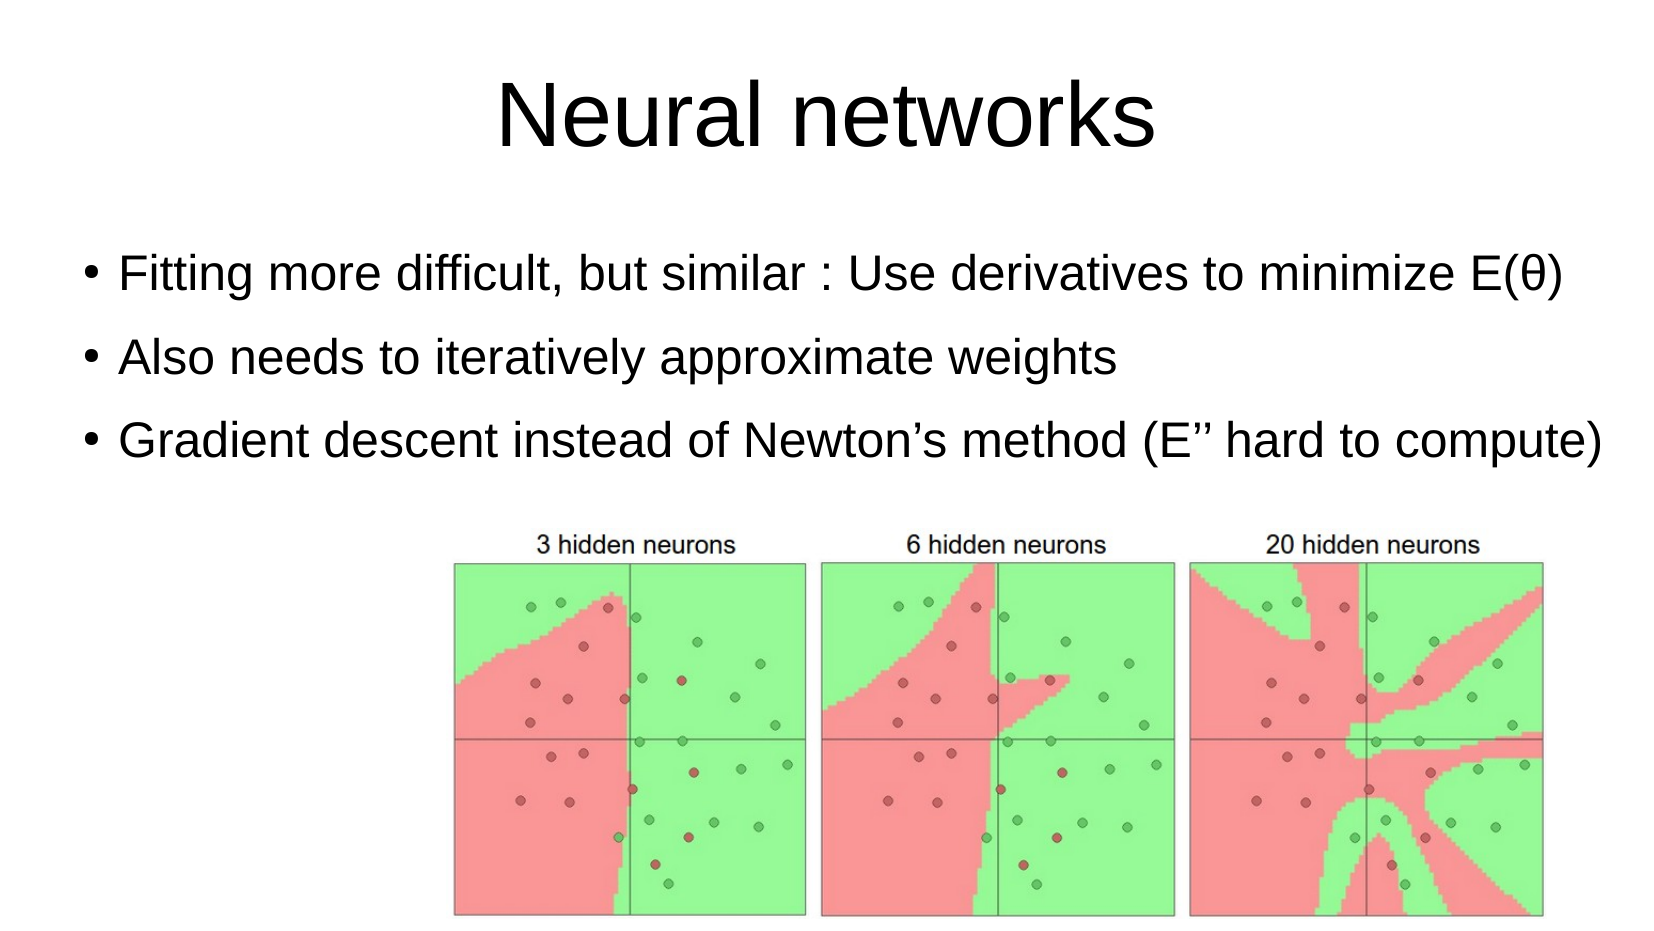

# Neural networks
Fitting more difficult, but similar : Use derivatives to minimize E(θ)
Also needs to iteratively approximate weights
Gradient descent instead of Newton’s method (E’’ hard to compute)